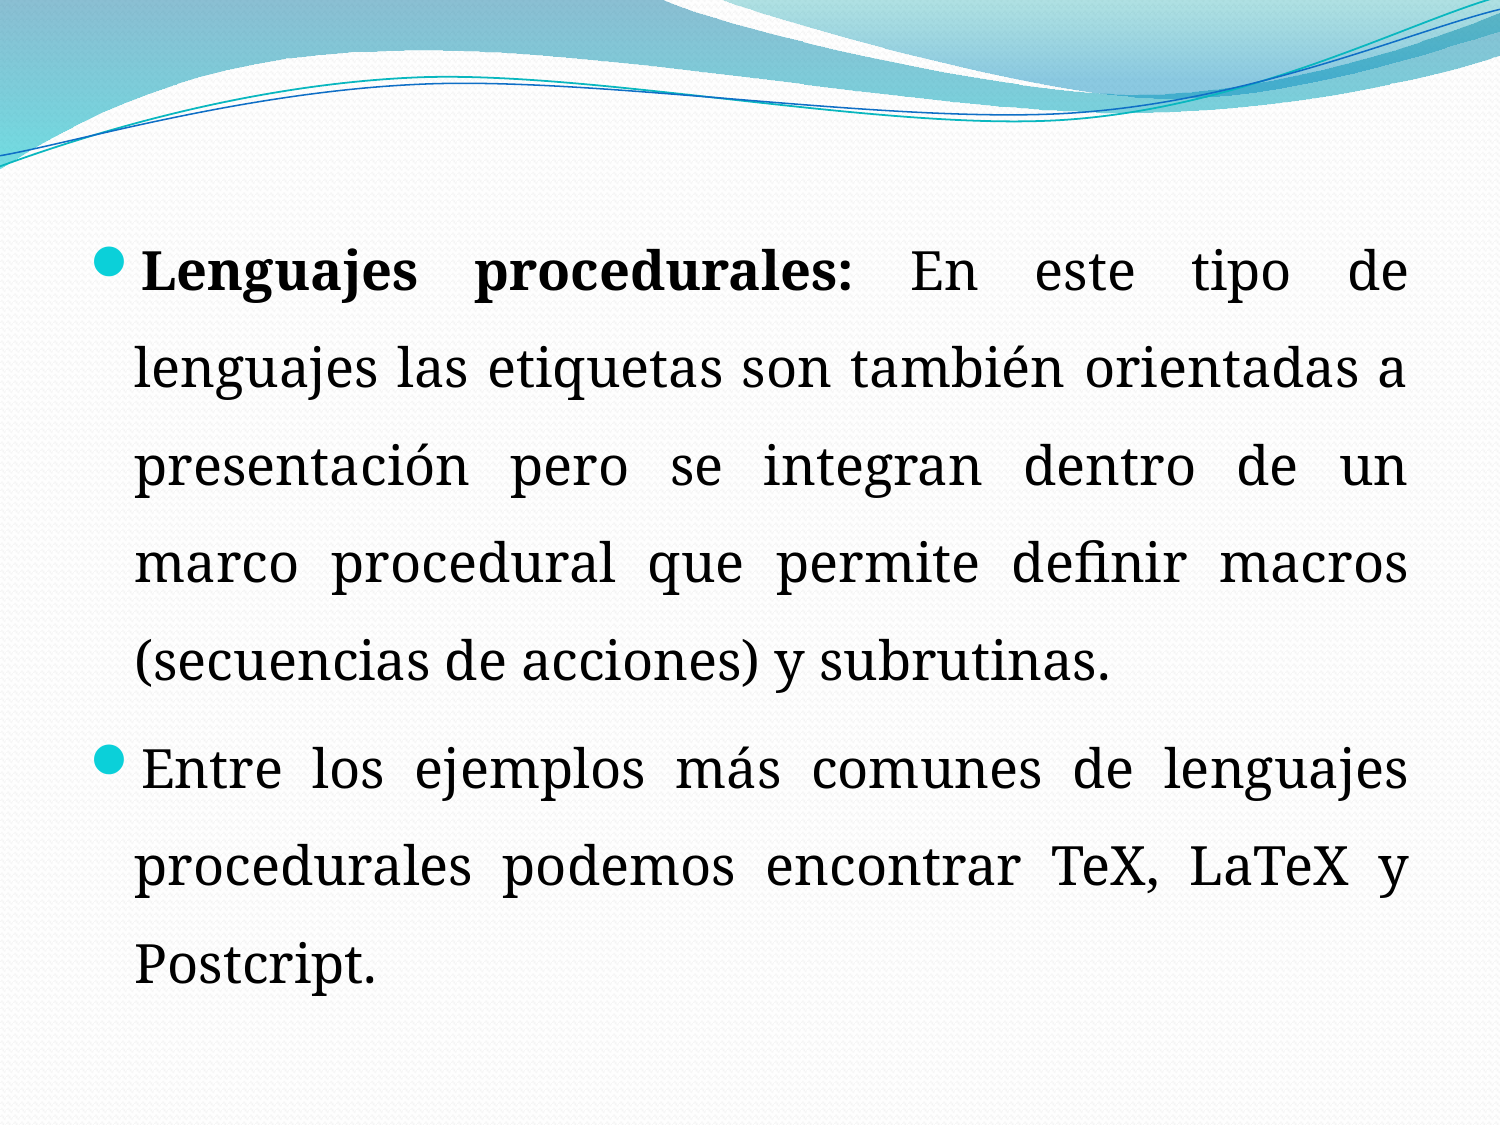

# Lenguajes procedurales: En este tipo de lenguajes las etiquetas son también orientadas a presentación pero se integran dentro de un marco procedural que permite definir macros (secuencias de acciones) y subrutinas.
Entre los ejemplos más comunes de lenguajes procedurales podemos encontrar TeX, LaTeX y Postcript.